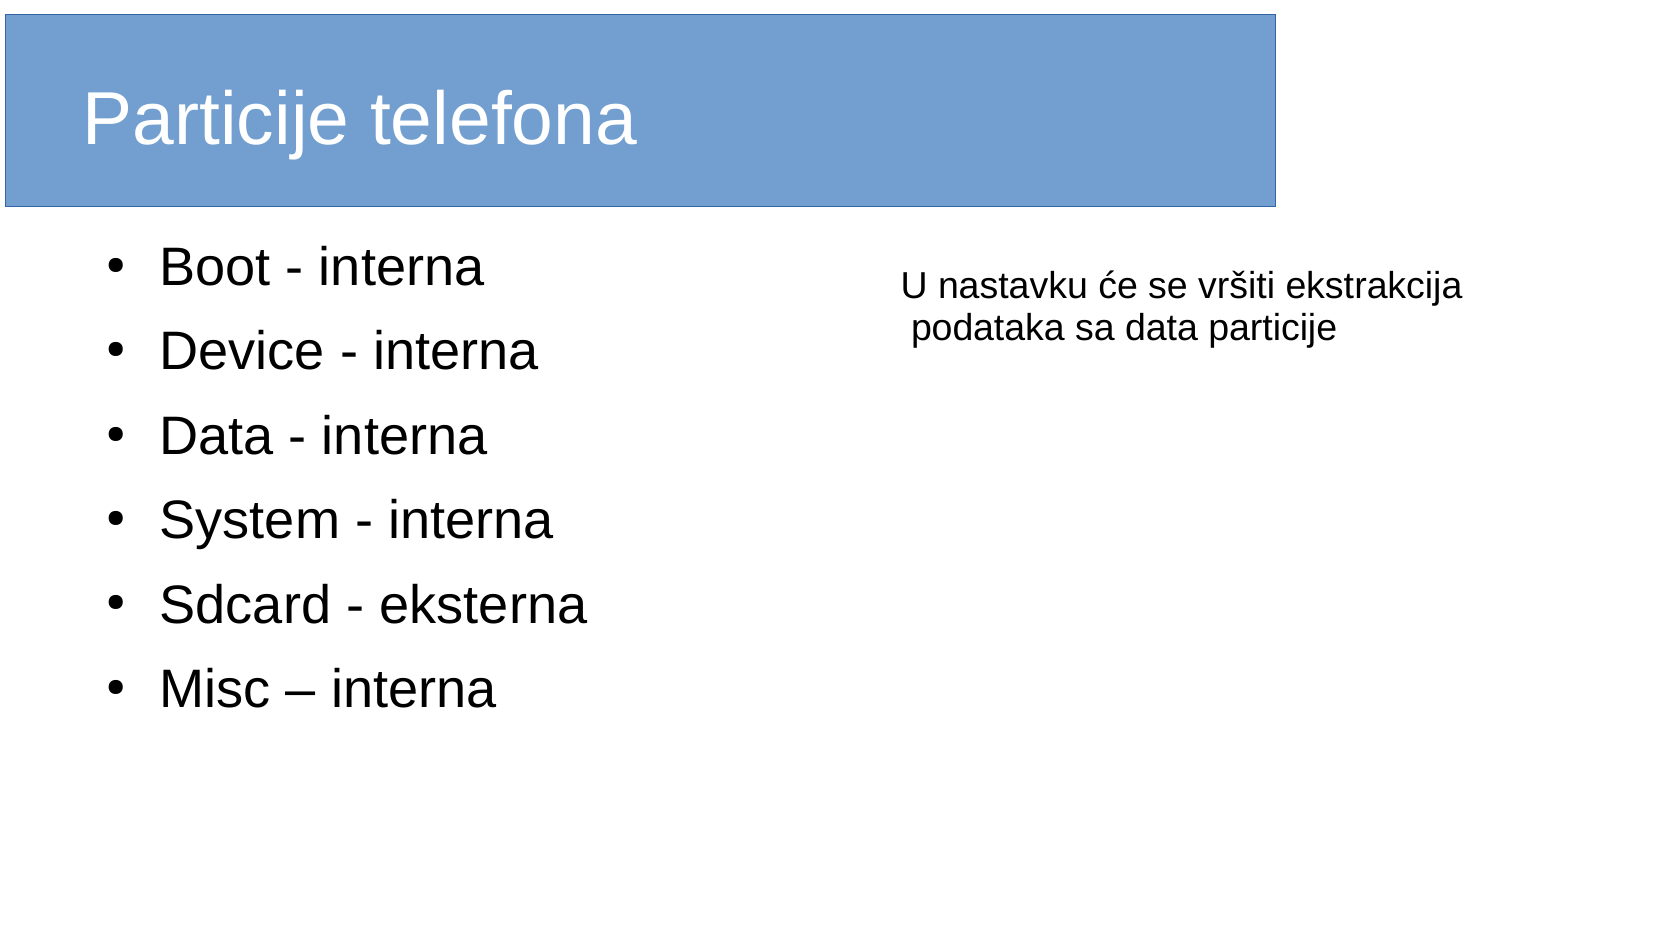

# Particije telefona
Boot - interna
Device - interna
Data - interna
System - interna
Sdcard - eksterna
Misc – interna
U nastavku će se vršiti ekstrakcija
 podataka sa data particije